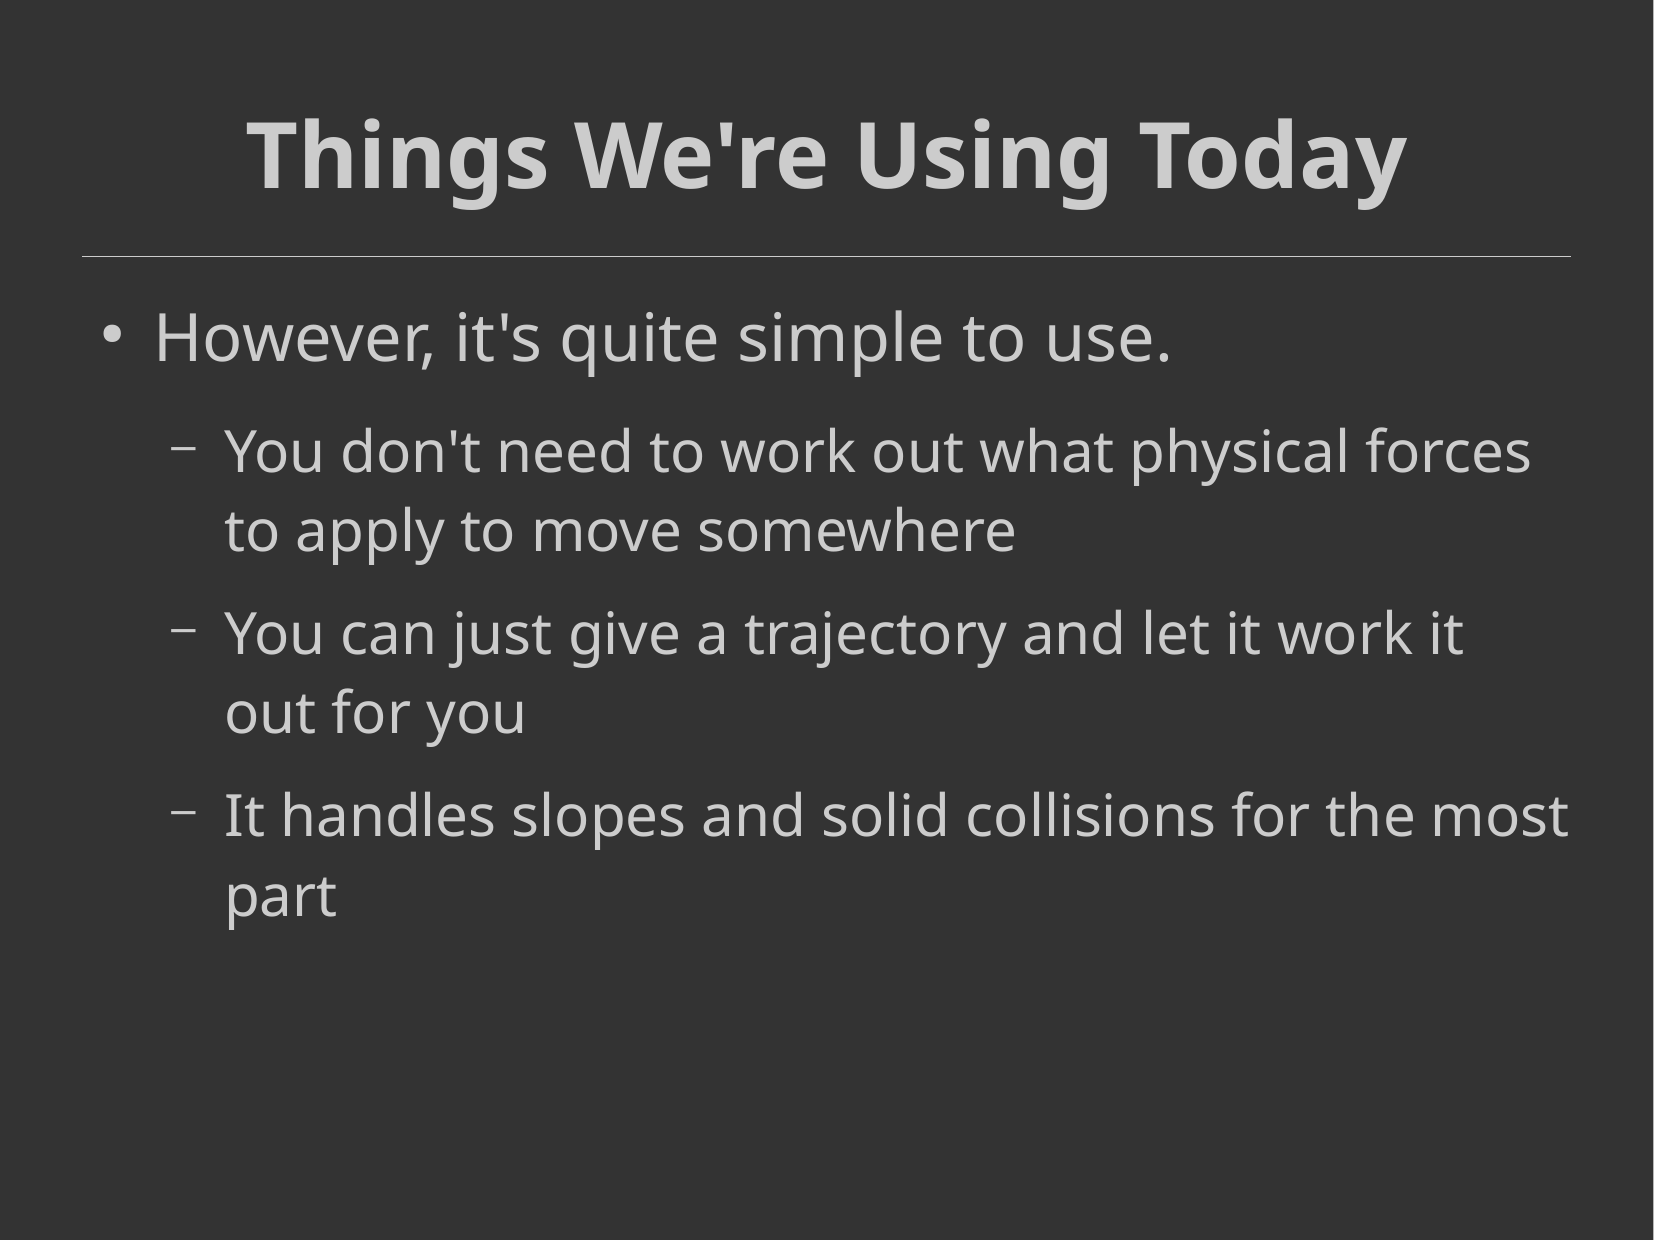

# Things We're Using Today
However, it's quite simple to use.
You don't need to work out what physical forces to apply to move somewhere
You can just give a trajectory and let it work it out for you
It handles slopes and solid collisions for the most part